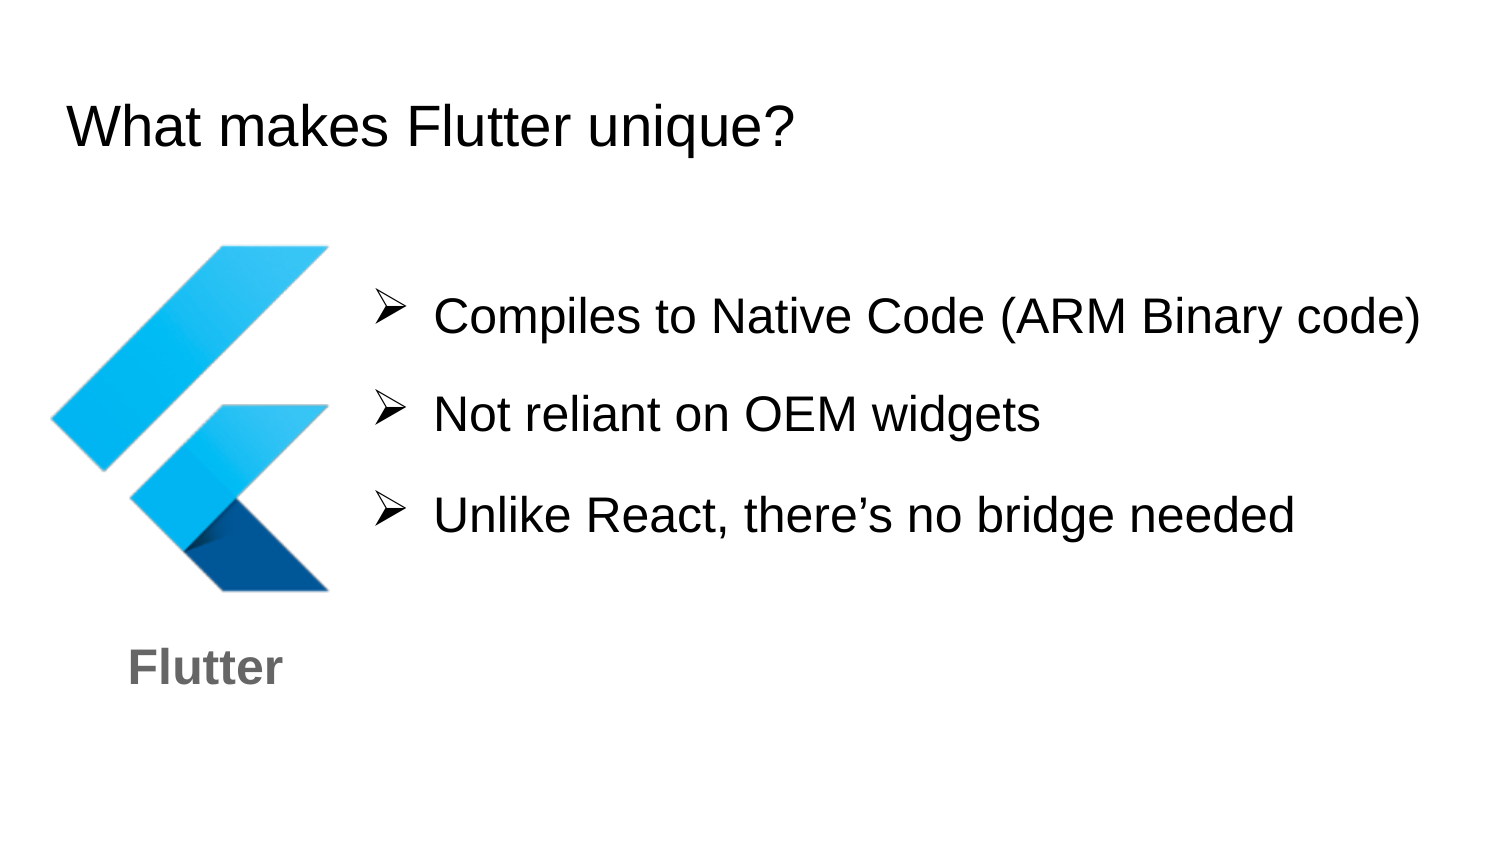

# What makes Flutter unique?
Compiles to Native Code (ARM Binary code)
Not reliant on OEM widgets
Unlike React, there’s no bridge needed
Flutter